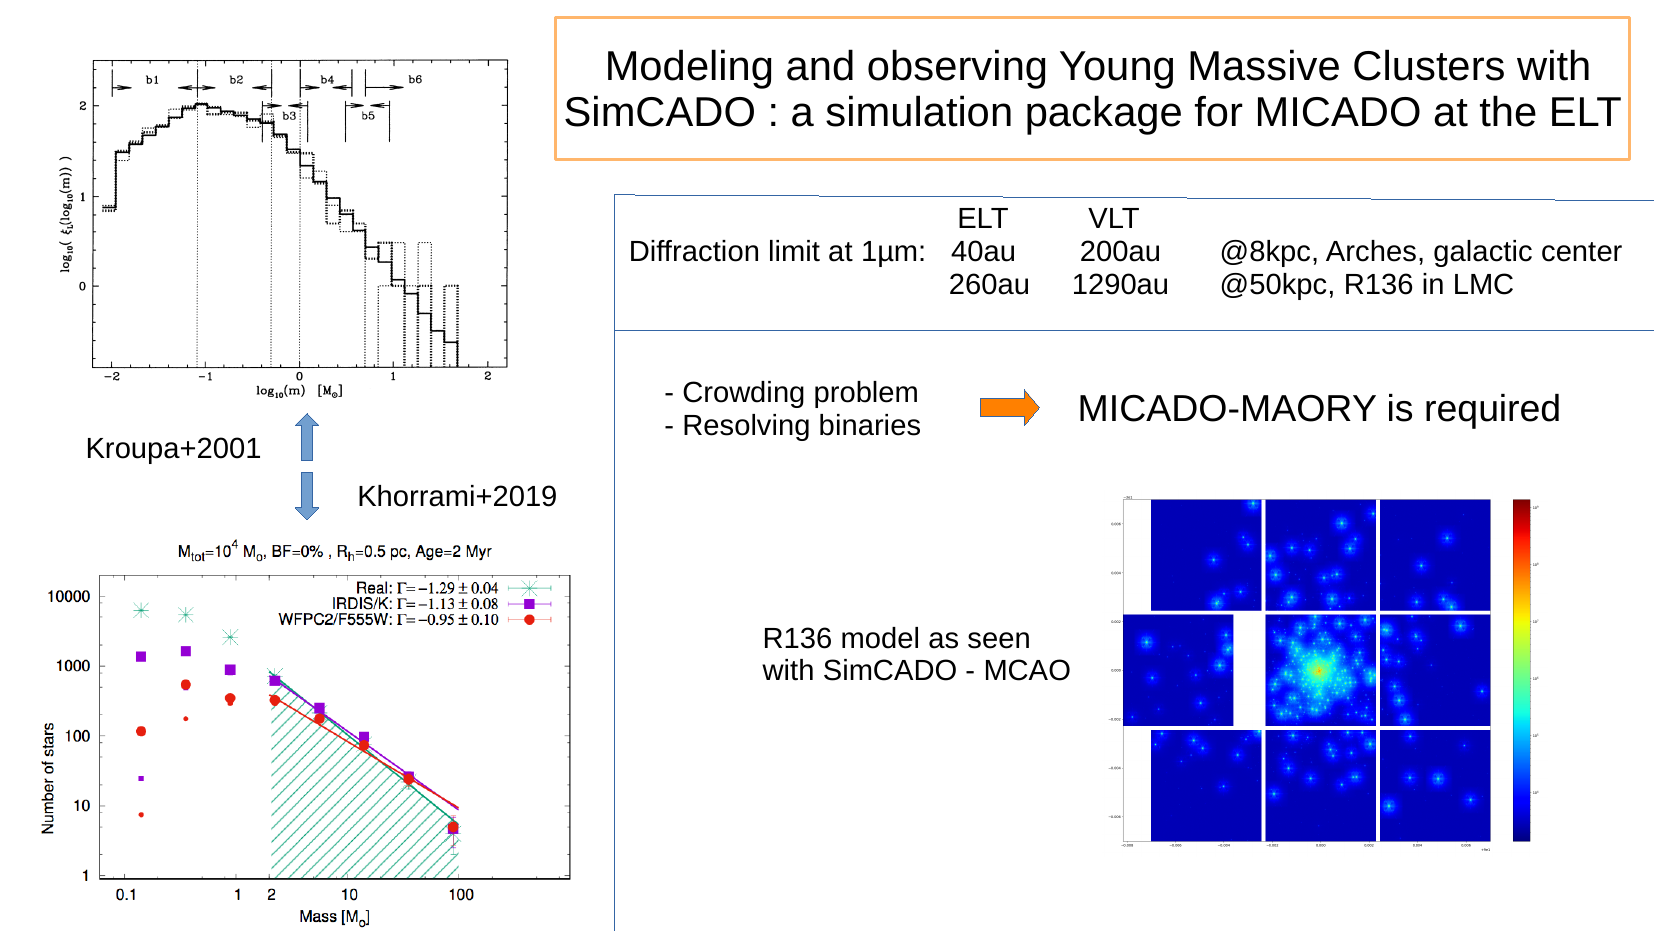

# Modeling and observing Young Massive Clusters with SimCADO : a simulation package for MICADO at the ELT
				 ELT	 VLT
Diffraction limit at 1µm: 40au 	 200au	@8kpc, Arches, galactic center
				 260au 	1290au	@50kpc, R136 in LMC
- Crowding problem
- Resolving binaries
MICADO-MAORY is required
Kroupa+2001
Khorrami+2019
R136 model as seen with SimCADO - MCAO